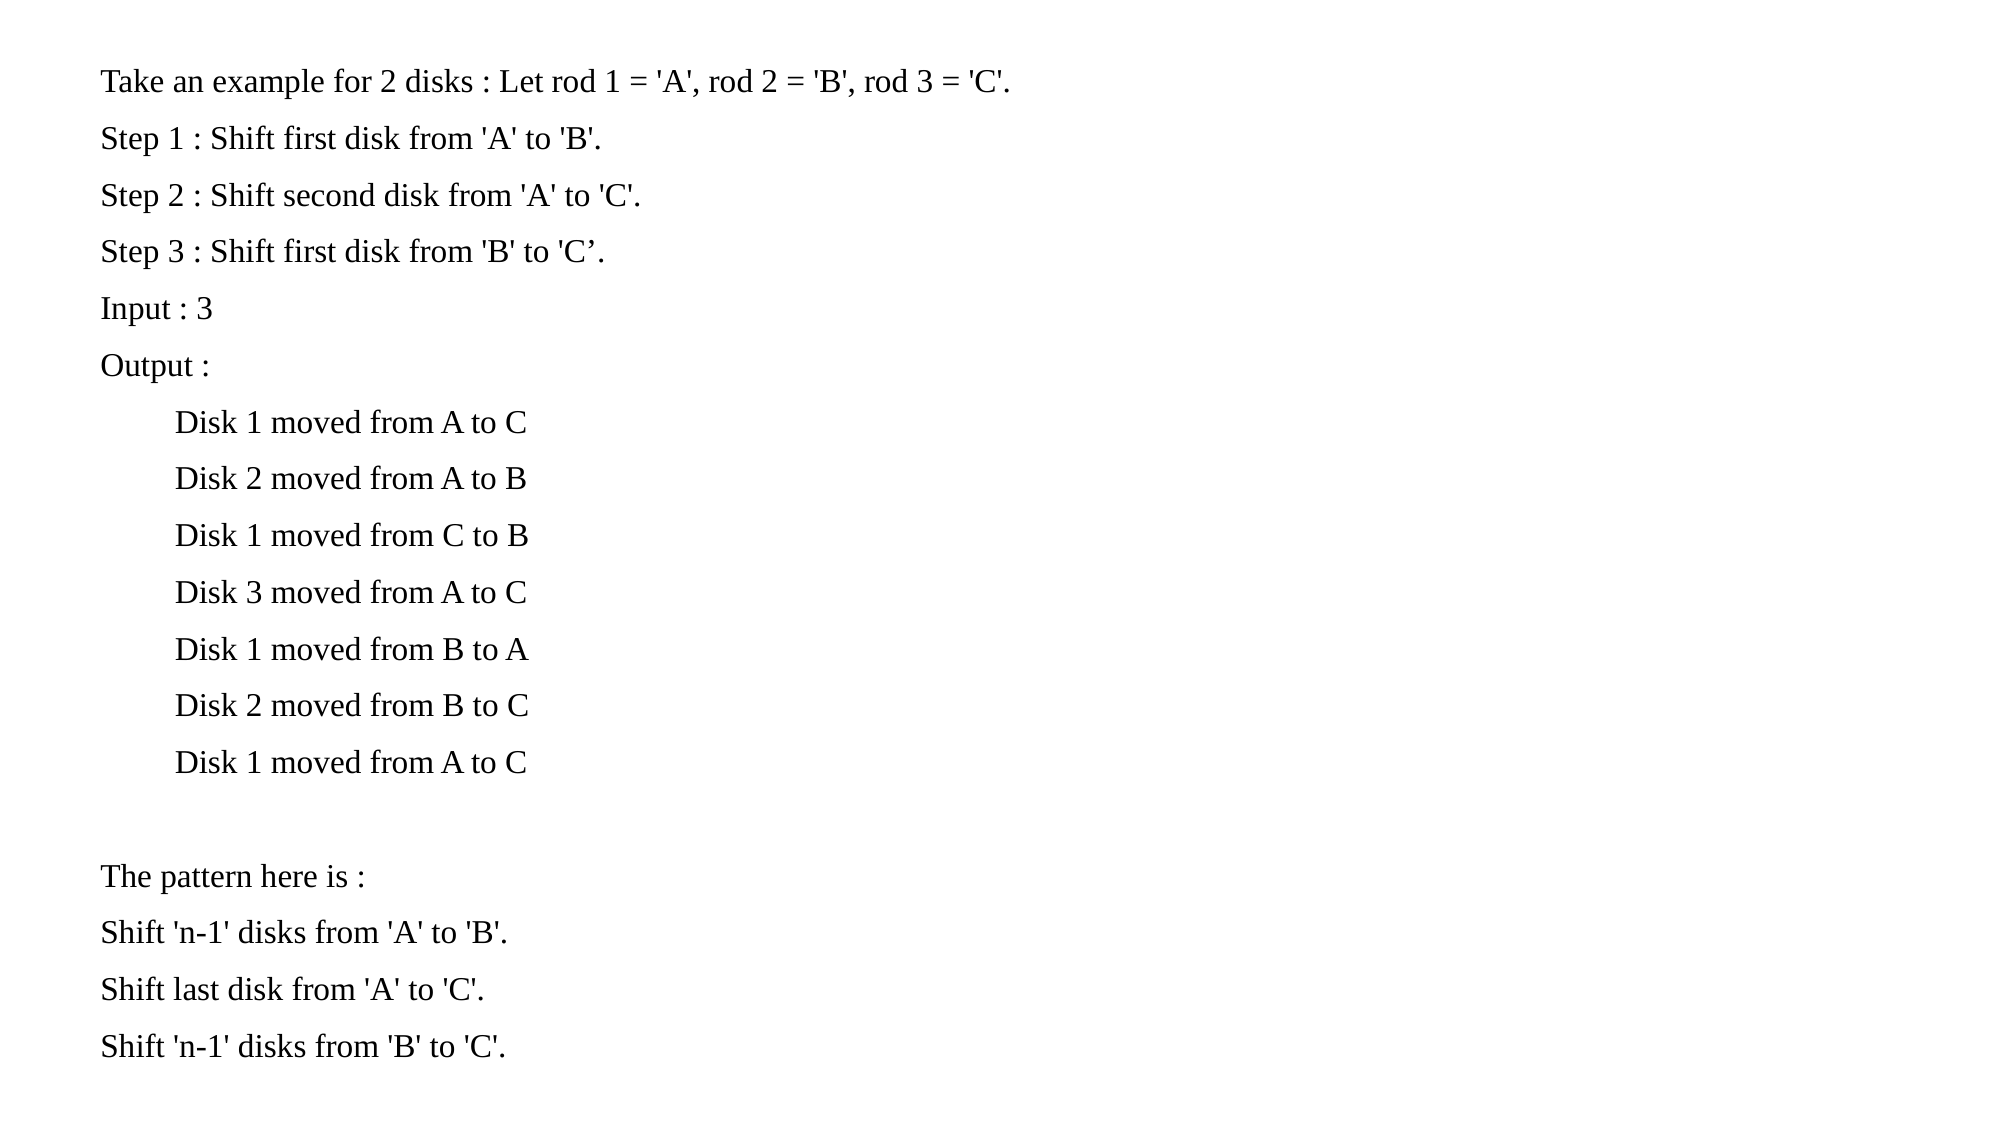

# Take an example for 2 disks : Let rod 1 = 'A', rod 2 = 'B', rod 3 = 'C'.
Step 1 : Shift first disk from 'A' to 'B'.
Step 2 : Shift second disk from 'A' to 'C'.
Step 3 : Shift first disk from 'B' to 'C’.
Input : 3
Output :
 Disk 1 moved from A to C
 Disk 2 moved from A to B
 Disk 1 moved from C to B
 Disk 3 moved from A to C
 Disk 1 moved from B to A
 Disk 2 moved from B to C
 Disk 1 moved from A to C
The pattern here is :
Shift 'n-1' disks from 'A' to 'B'.
Shift last disk from 'A' to 'C'.
Shift 'n-1' disks from 'B' to 'C'.